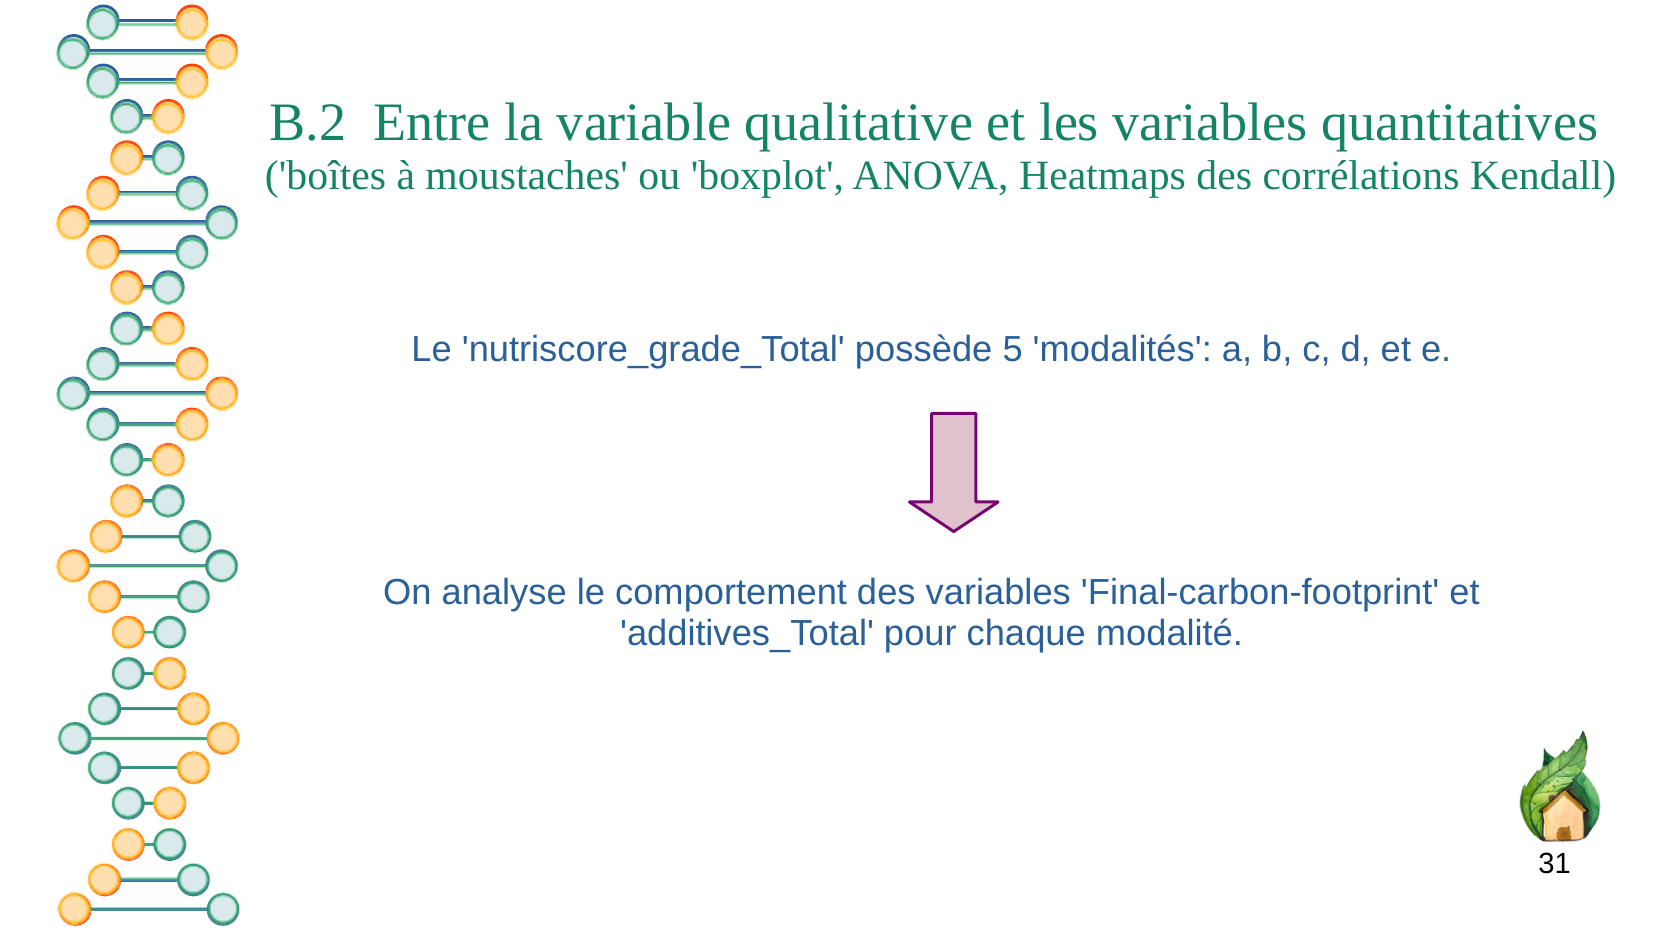

# B.2 Entre la variable qualitative et les variables quantitatives ('boîtes à moustaches' ou 'boxplot', ANOVA, Heatmaps des corrélations Kendall)
Le 'nutriscore_grade_Total' possède 5 'modalités': a, b, c, d, et e.
On analyse le comportement des variables 'Final-carbon-footprint' et 'additives_Total' pour chaque modalité.
31